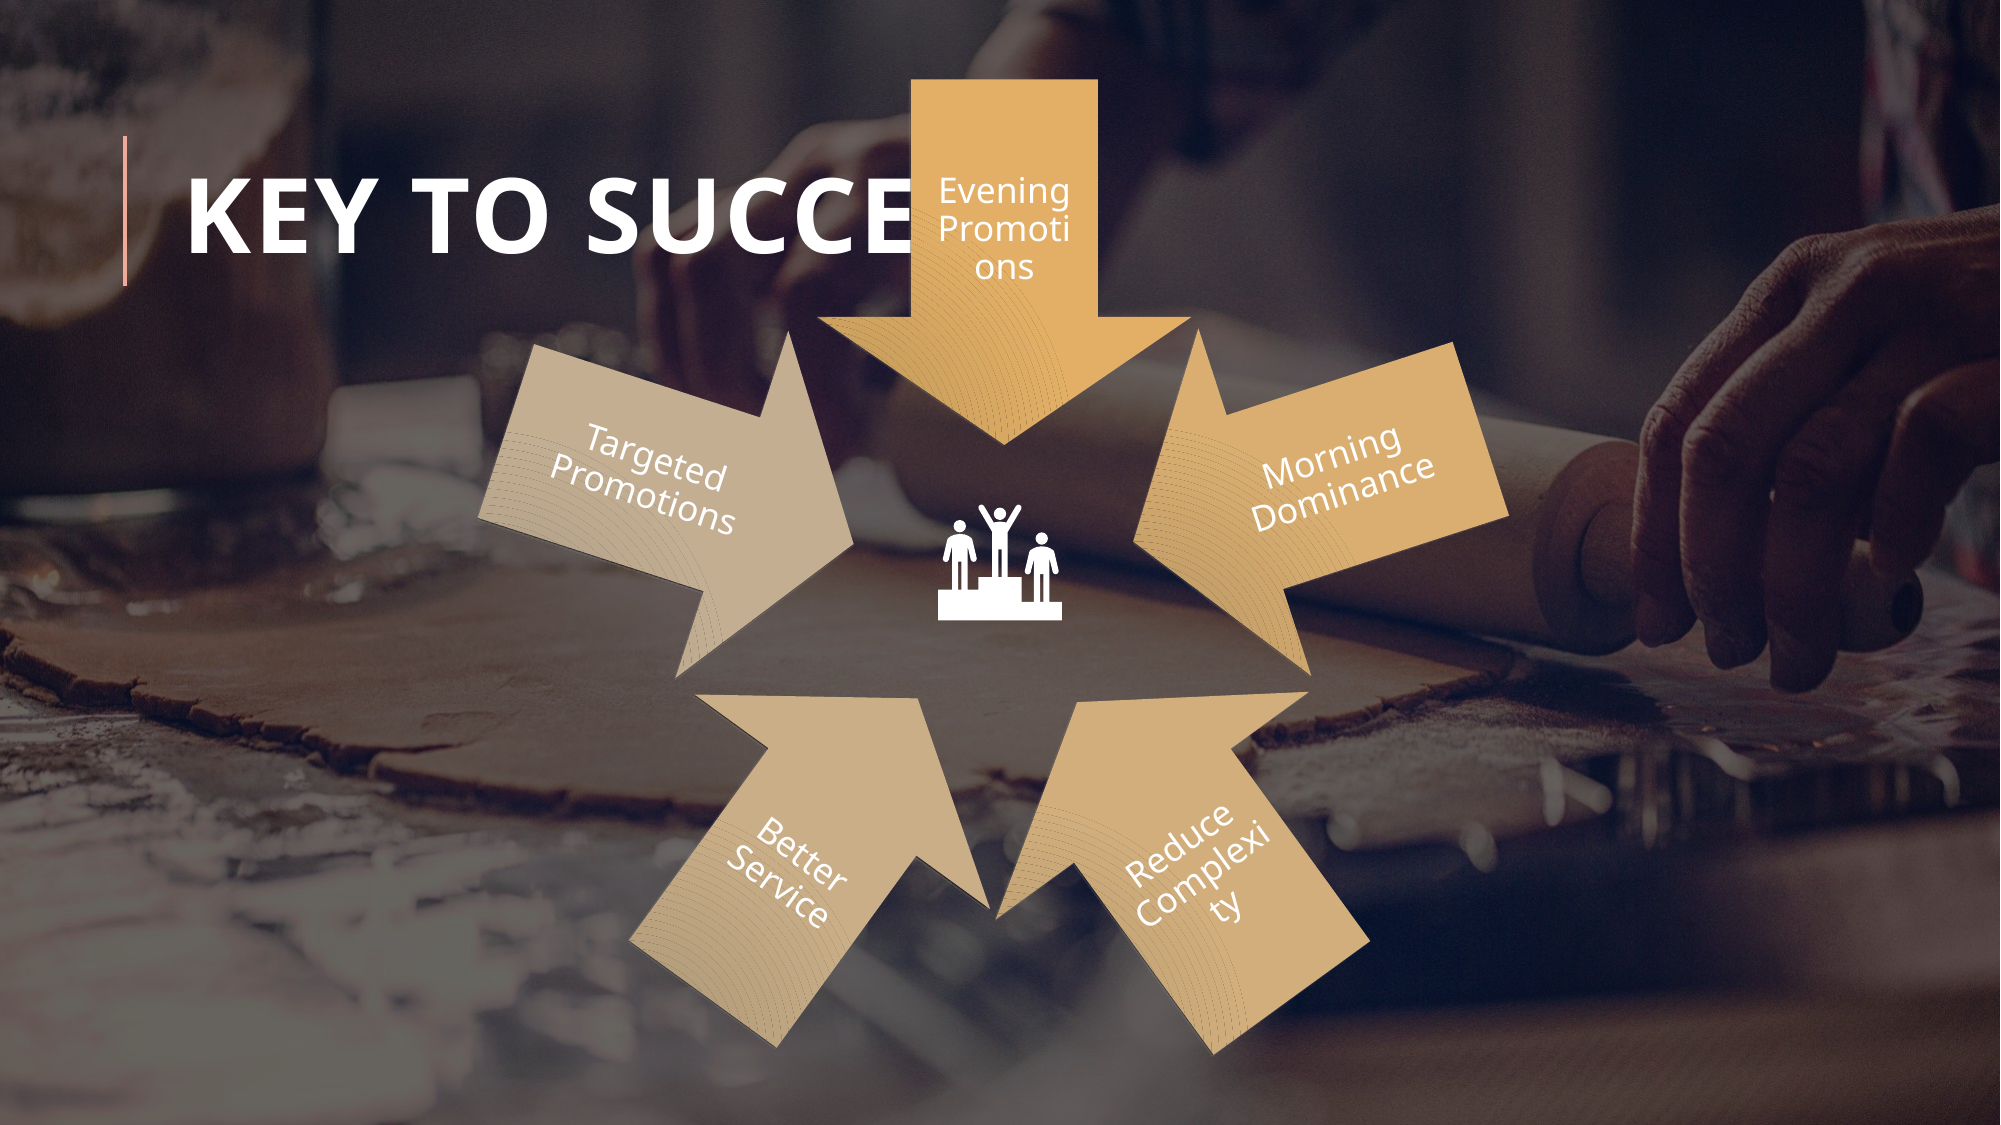

Evening Promotions
Morning Dominance
Targeted Promotions
Better Service
Reduce Complexity
# Key to Success